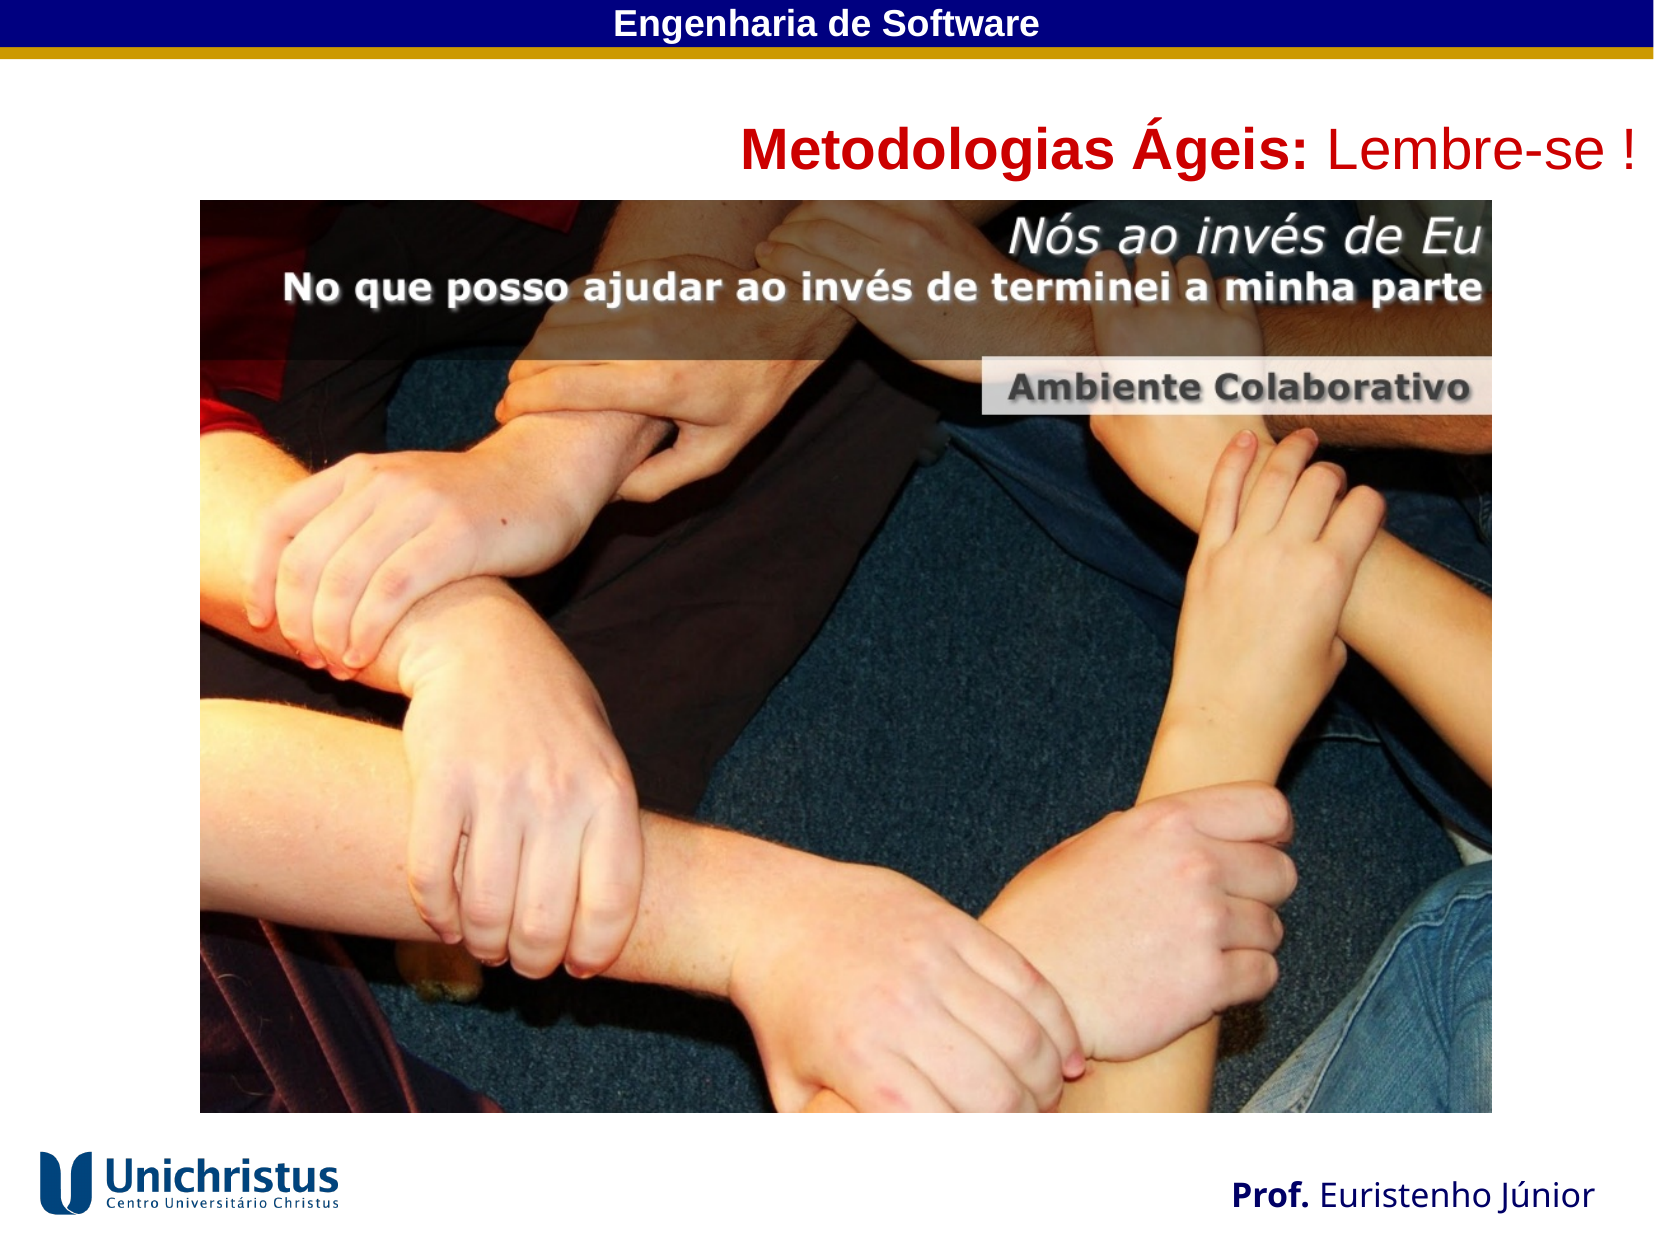

Engenharia de Software
Metodologias Ágeis: Lembre-se !
Prof. Euristenho Júnior